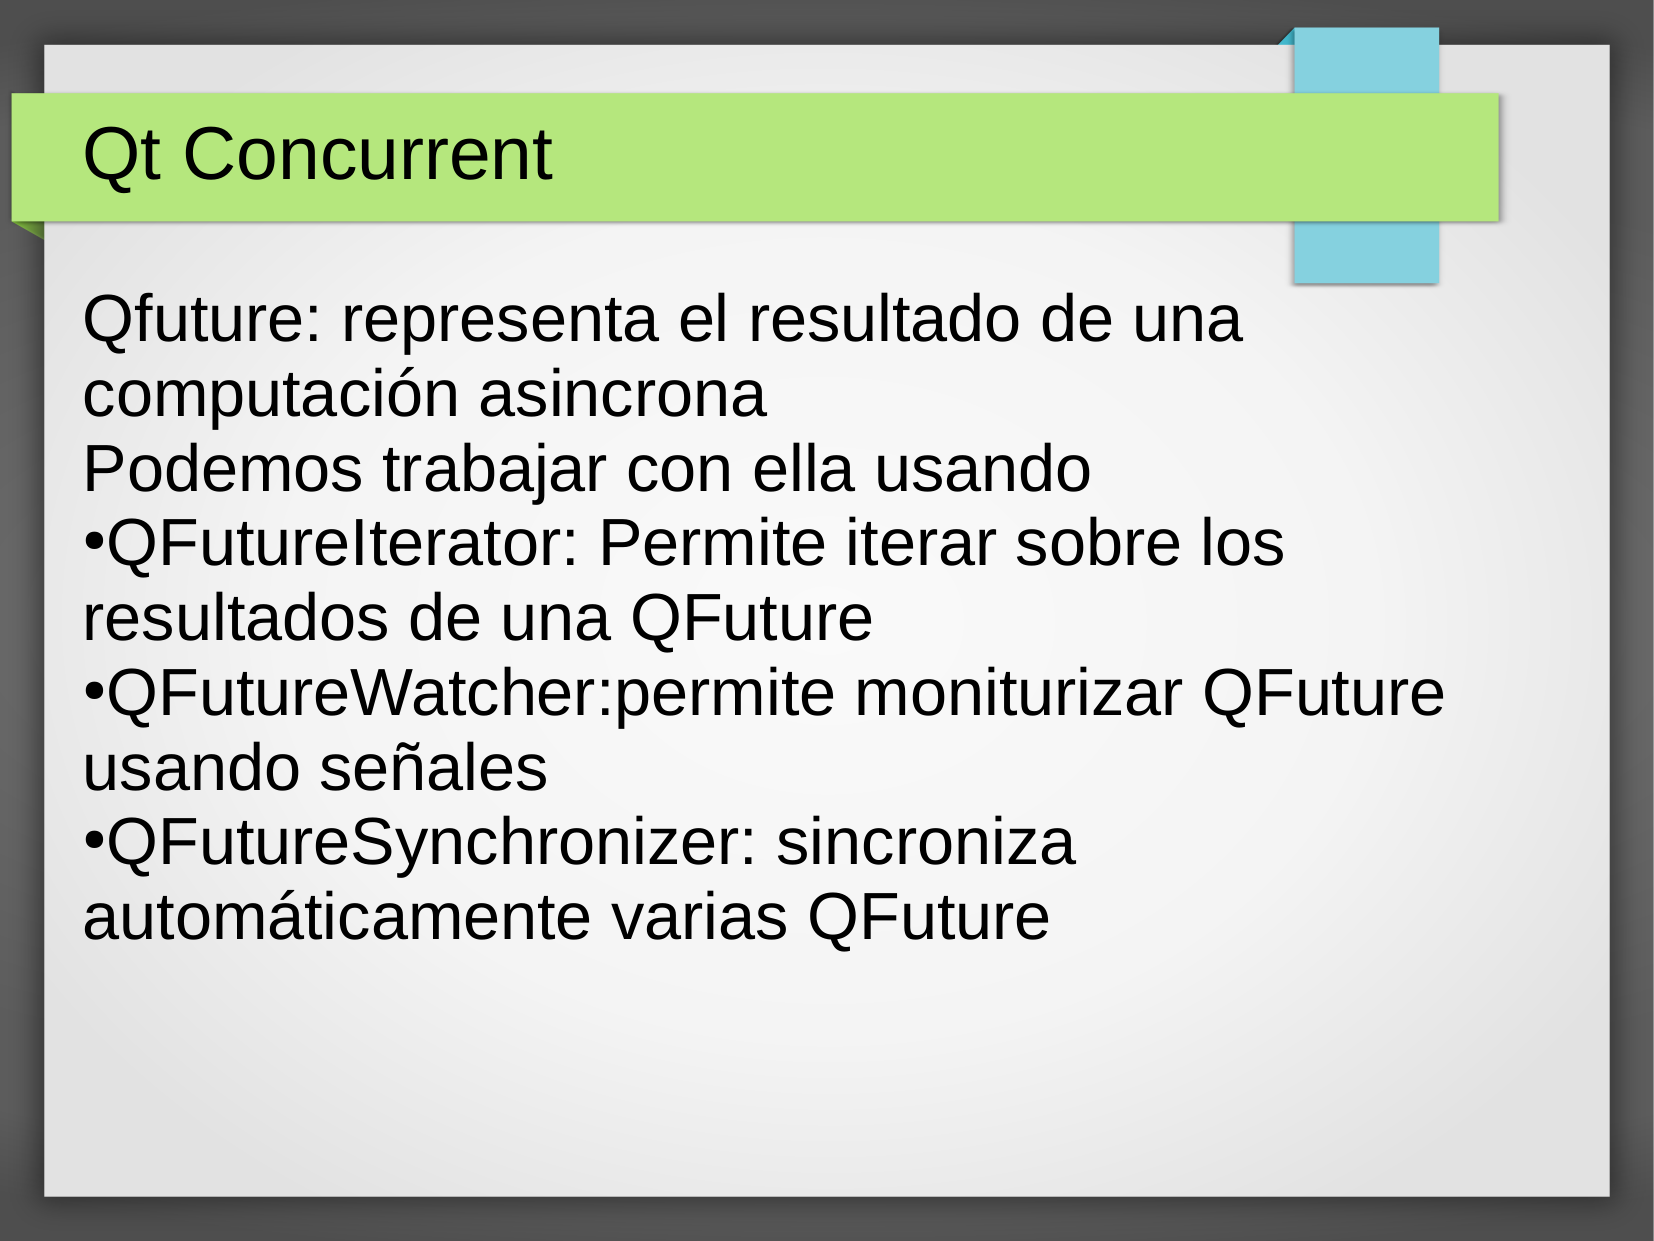

# Qt Concurrent
Qfuture: representa el resultado de una computación asincrona
Podemos trabajar con ella usando
QFutureIterator: Permite iterar sobre los resultados de una QFuture
QFutureWatcher:permite moniturizar QFuture usando señales
QFutureSynchronizer: sincroniza automáticamente varias QFuture